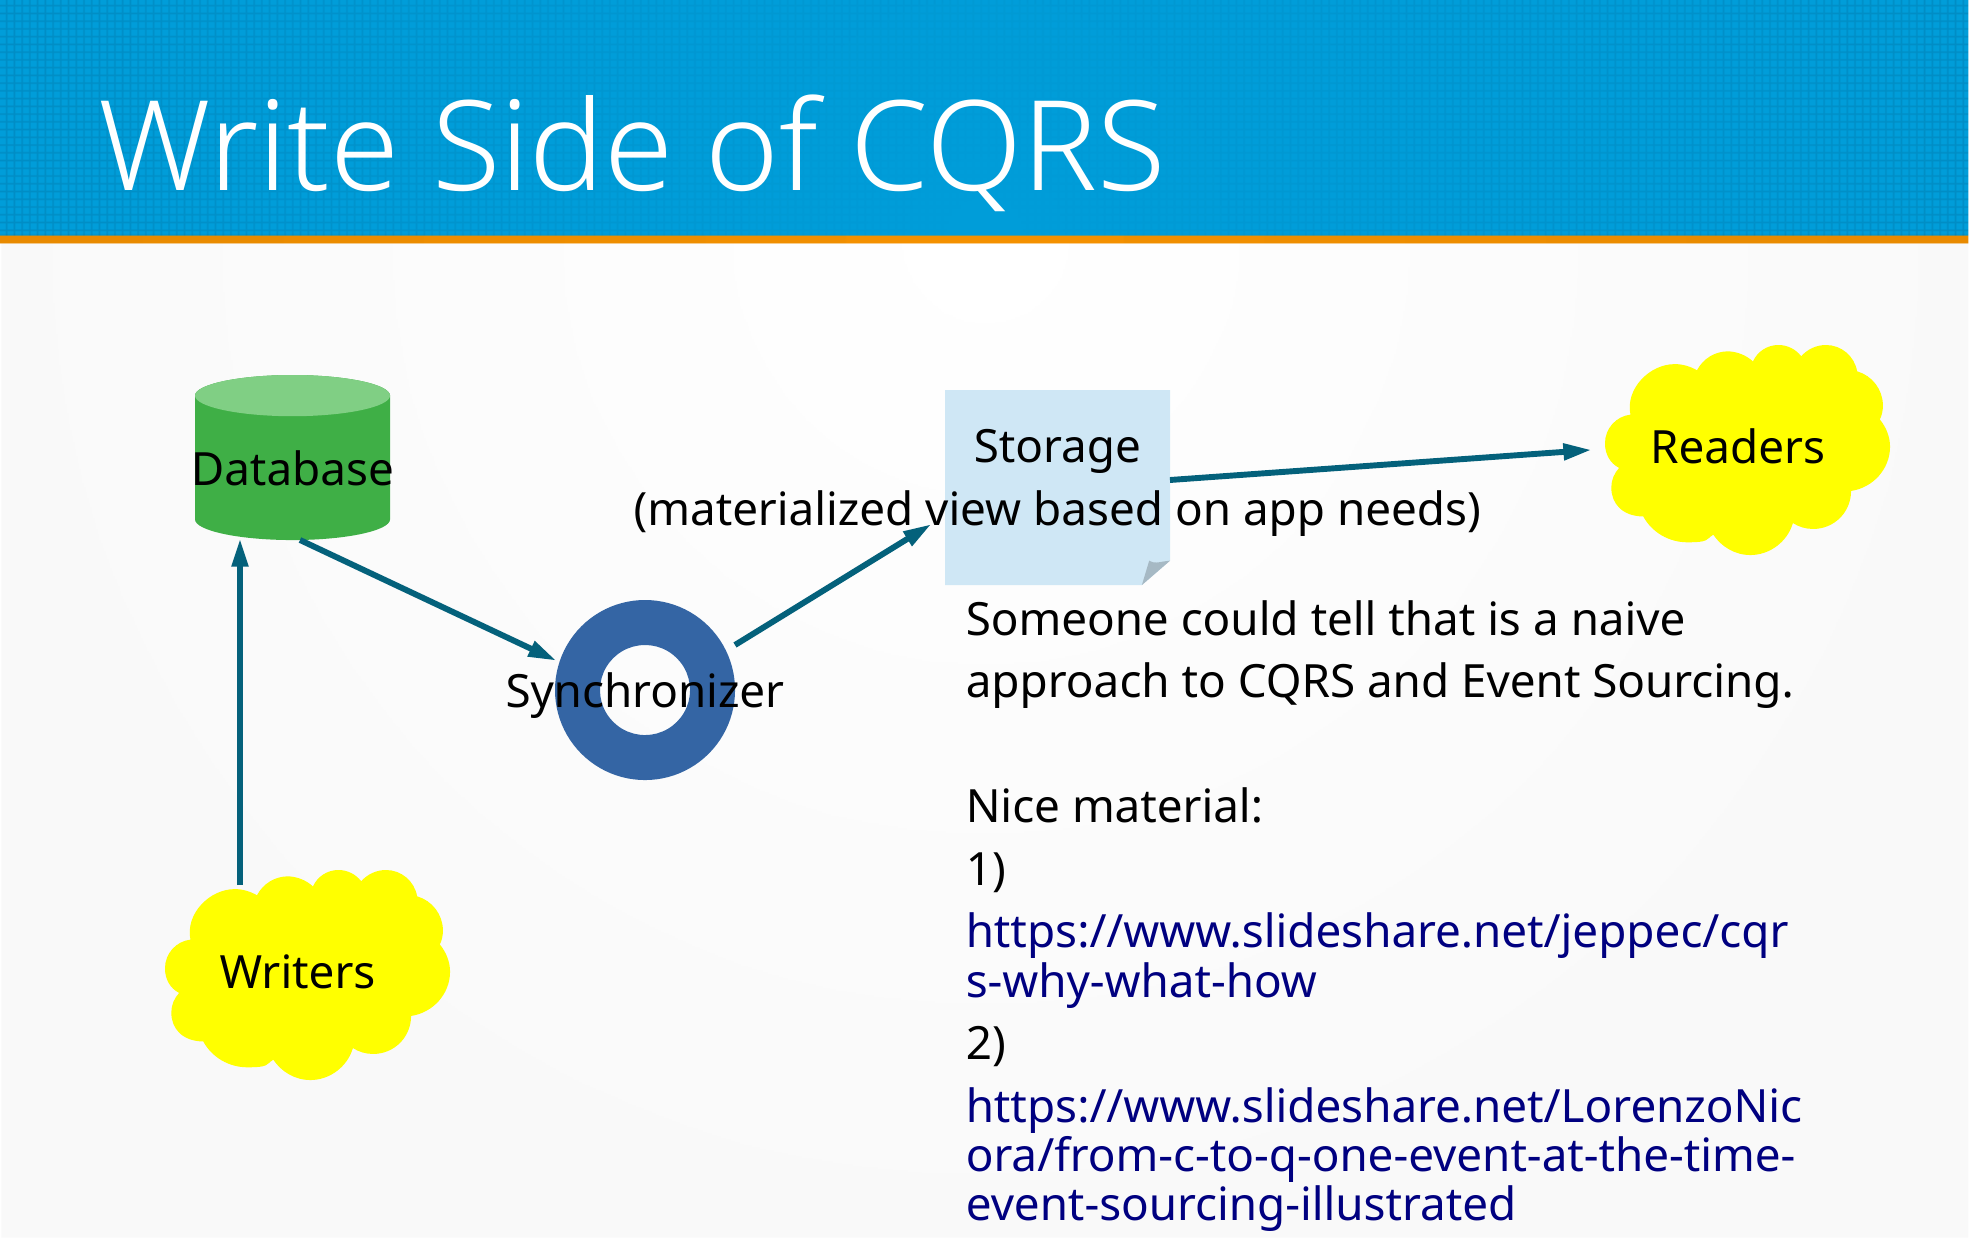

# Write Side of CQRS
Readers
Database
Storage
(materialized view based on app needs)
Someone could tell that is a naive approach to CQRS and Event Sourcing.
Nice material:
1) https://www.slideshare.net/jeppec/cqrs-why-what-how
2)https://www.slideshare.net/LorenzoNicora/from-c-to-q-one-event-at-the-time-event-sourcing-illustrated
Synchronizer
Writers